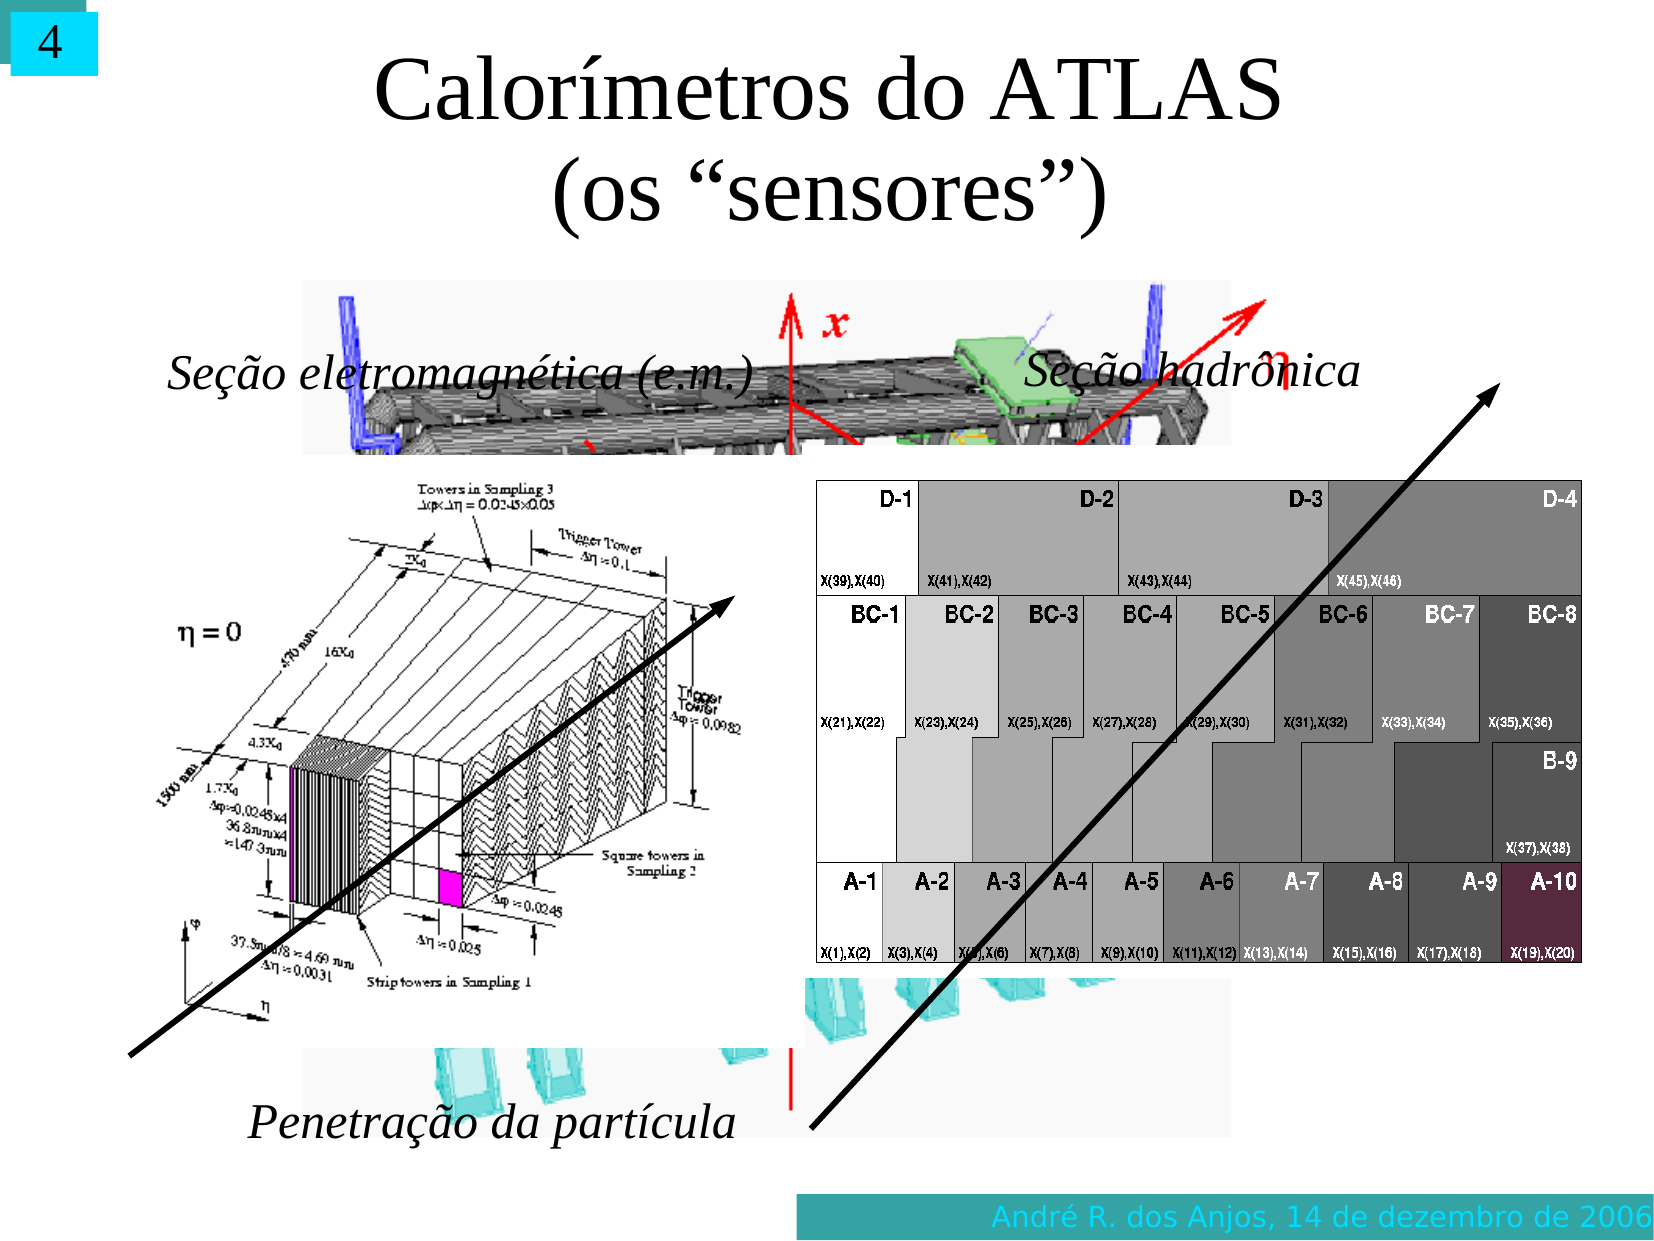

# Calorímetros do ATLAS (os “sensores”)
Seção hadrônica
Seção eletromagnética (e.m.)
Penetração da partícula